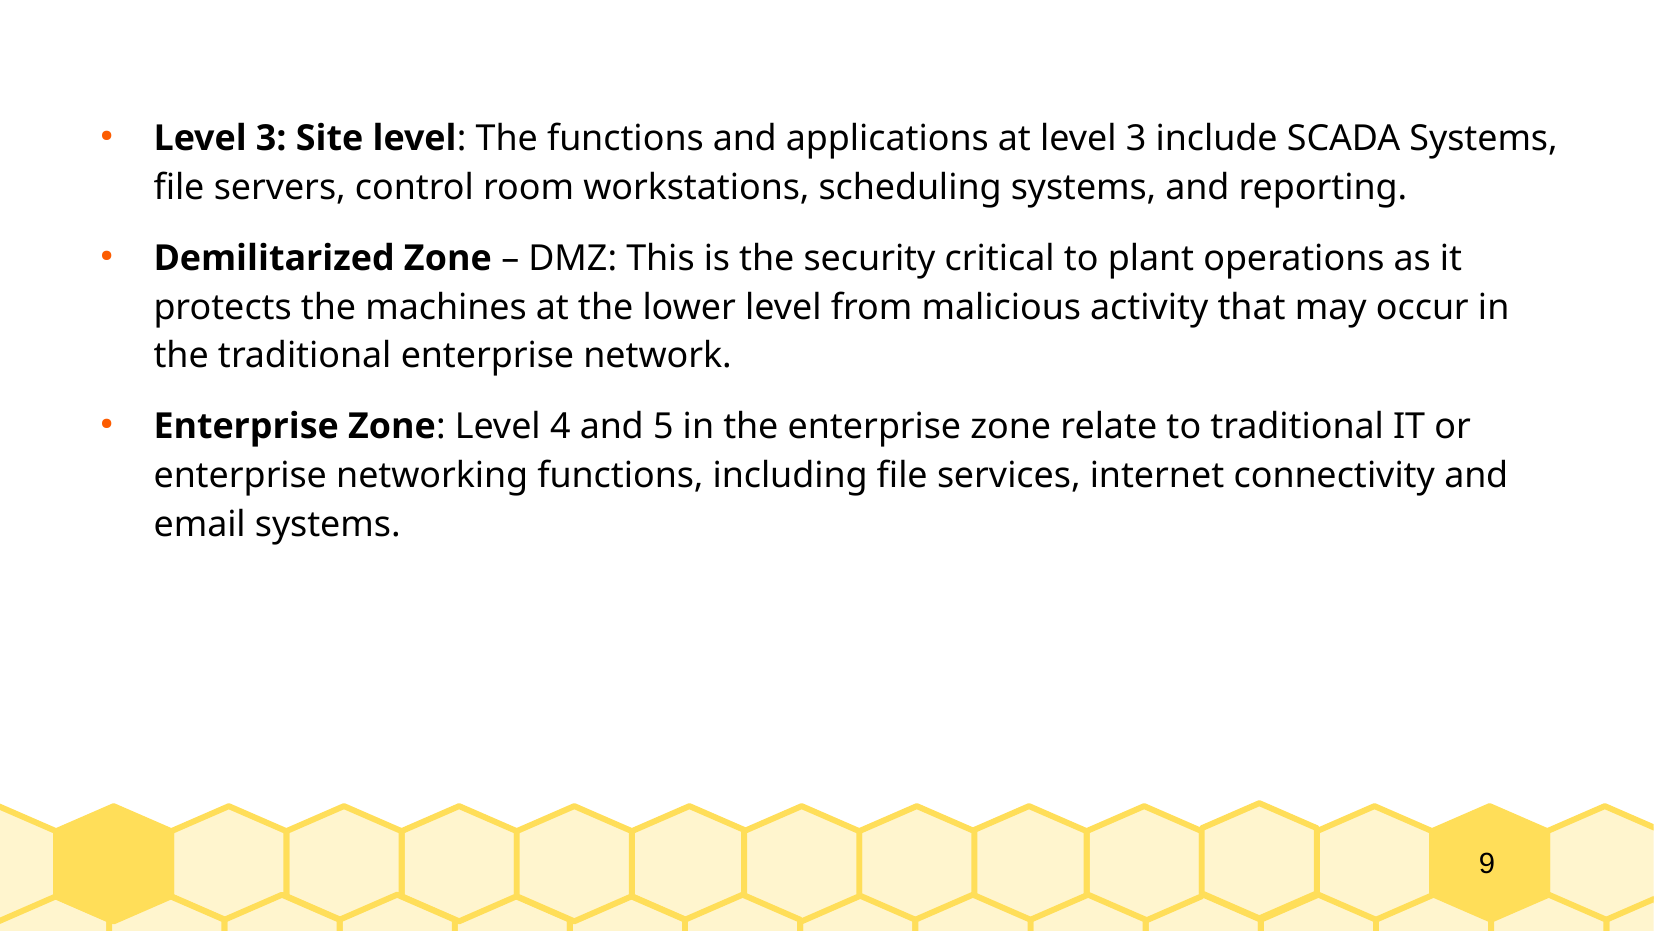

# Level 3: Site level: The functions and applications at level 3 include SCADA Systems, file servers, control room workstations, scheduling systems, and reporting.
Demilitarized Zone – DMZ: This is the security critical to plant operations as it protects the machines at the lower level from malicious activity that may occur in the traditional enterprise network.
Enterprise Zone: Level 4 and 5 in the enterprise zone relate to traditional IT or enterprise networking functions, including file services, internet connectivity and email systems.